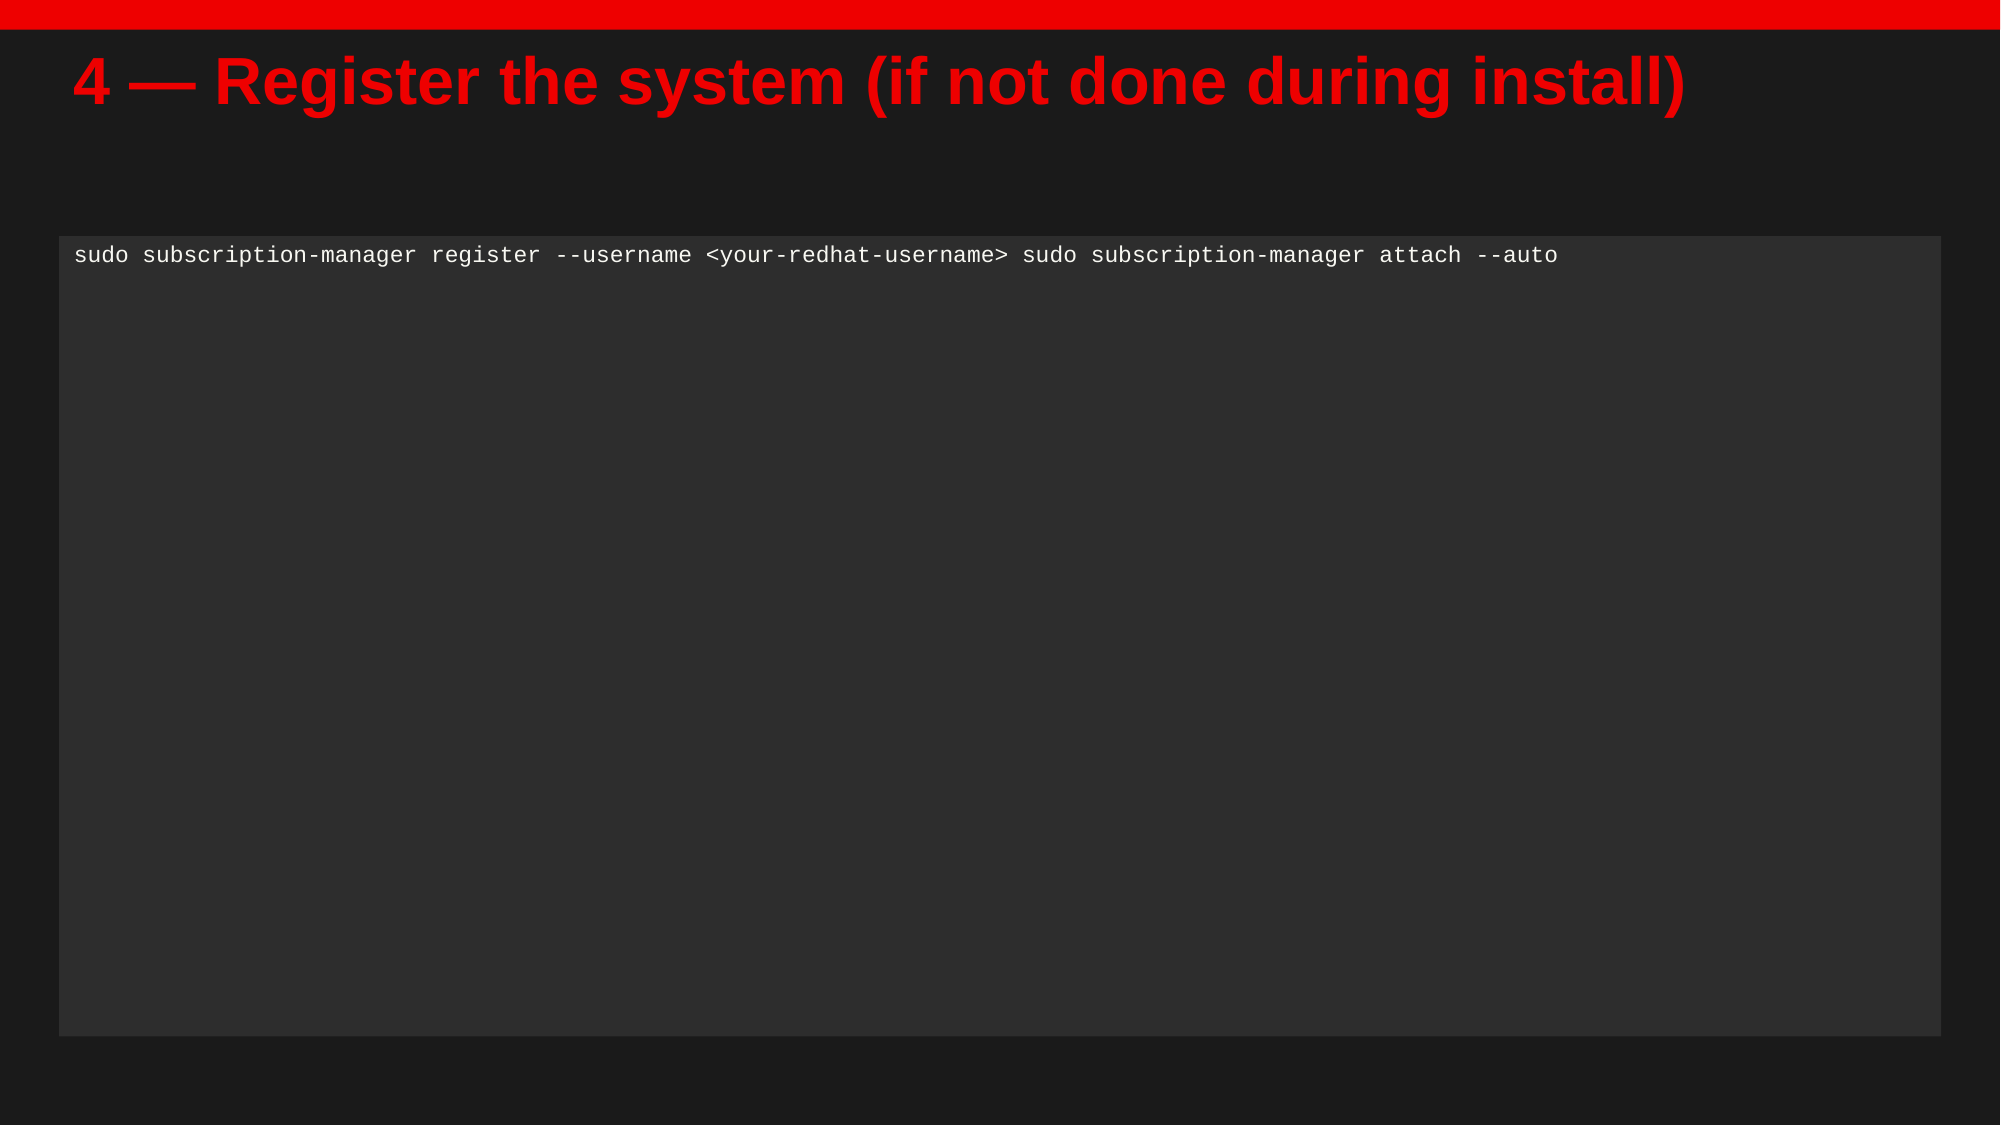

4 — Register the system (if not done during install)
sudo subscription-manager register --username <your-redhat-username> sudo subscription-manager attach --auto